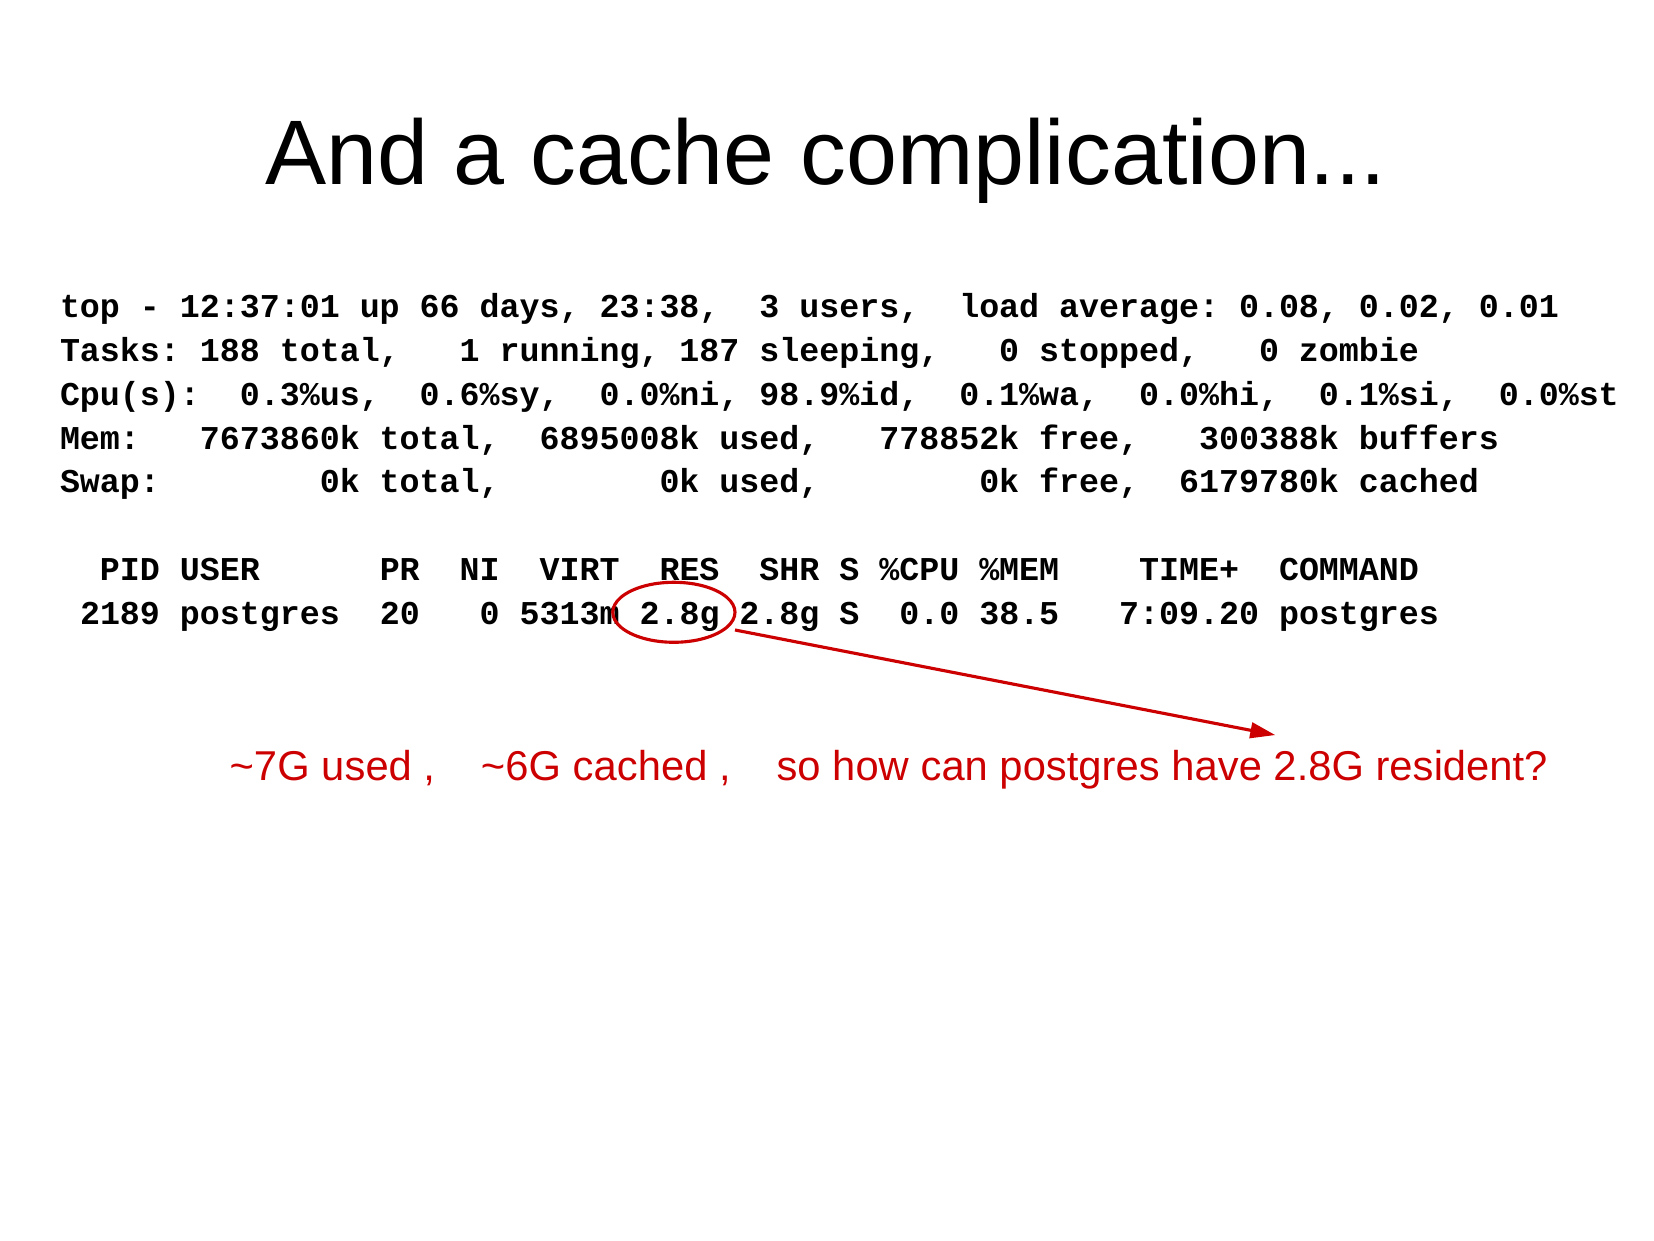

# And a cache complication...
top - 12:37:01 up 66 days, 23:38, 3 users, load average: 0.08, 0.02, 0.01
Tasks: 188 total, 1 running, 187 sleeping, 0 stopped, 0 zombie
Cpu(s): 0.3%us, 0.6%sy, 0.0%ni, 98.9%id, 0.1%wa, 0.0%hi, 0.1%si, 0.0%st
Mem: 7673860k total, 6895008k used, 778852k free, 300388k buffers
Swap: 0k total, 0k used, 0k free, 6179780k cached
 PID USER PR NI VIRT RES SHR S %CPU %MEM TIME+ COMMAND
 2189 postgres 20 0 5313m 2.8g 2.8g S 0.0 38.5 7:09.20 postgres
~7G used , ~6G cached , so how can postgres have 2.8G resident?